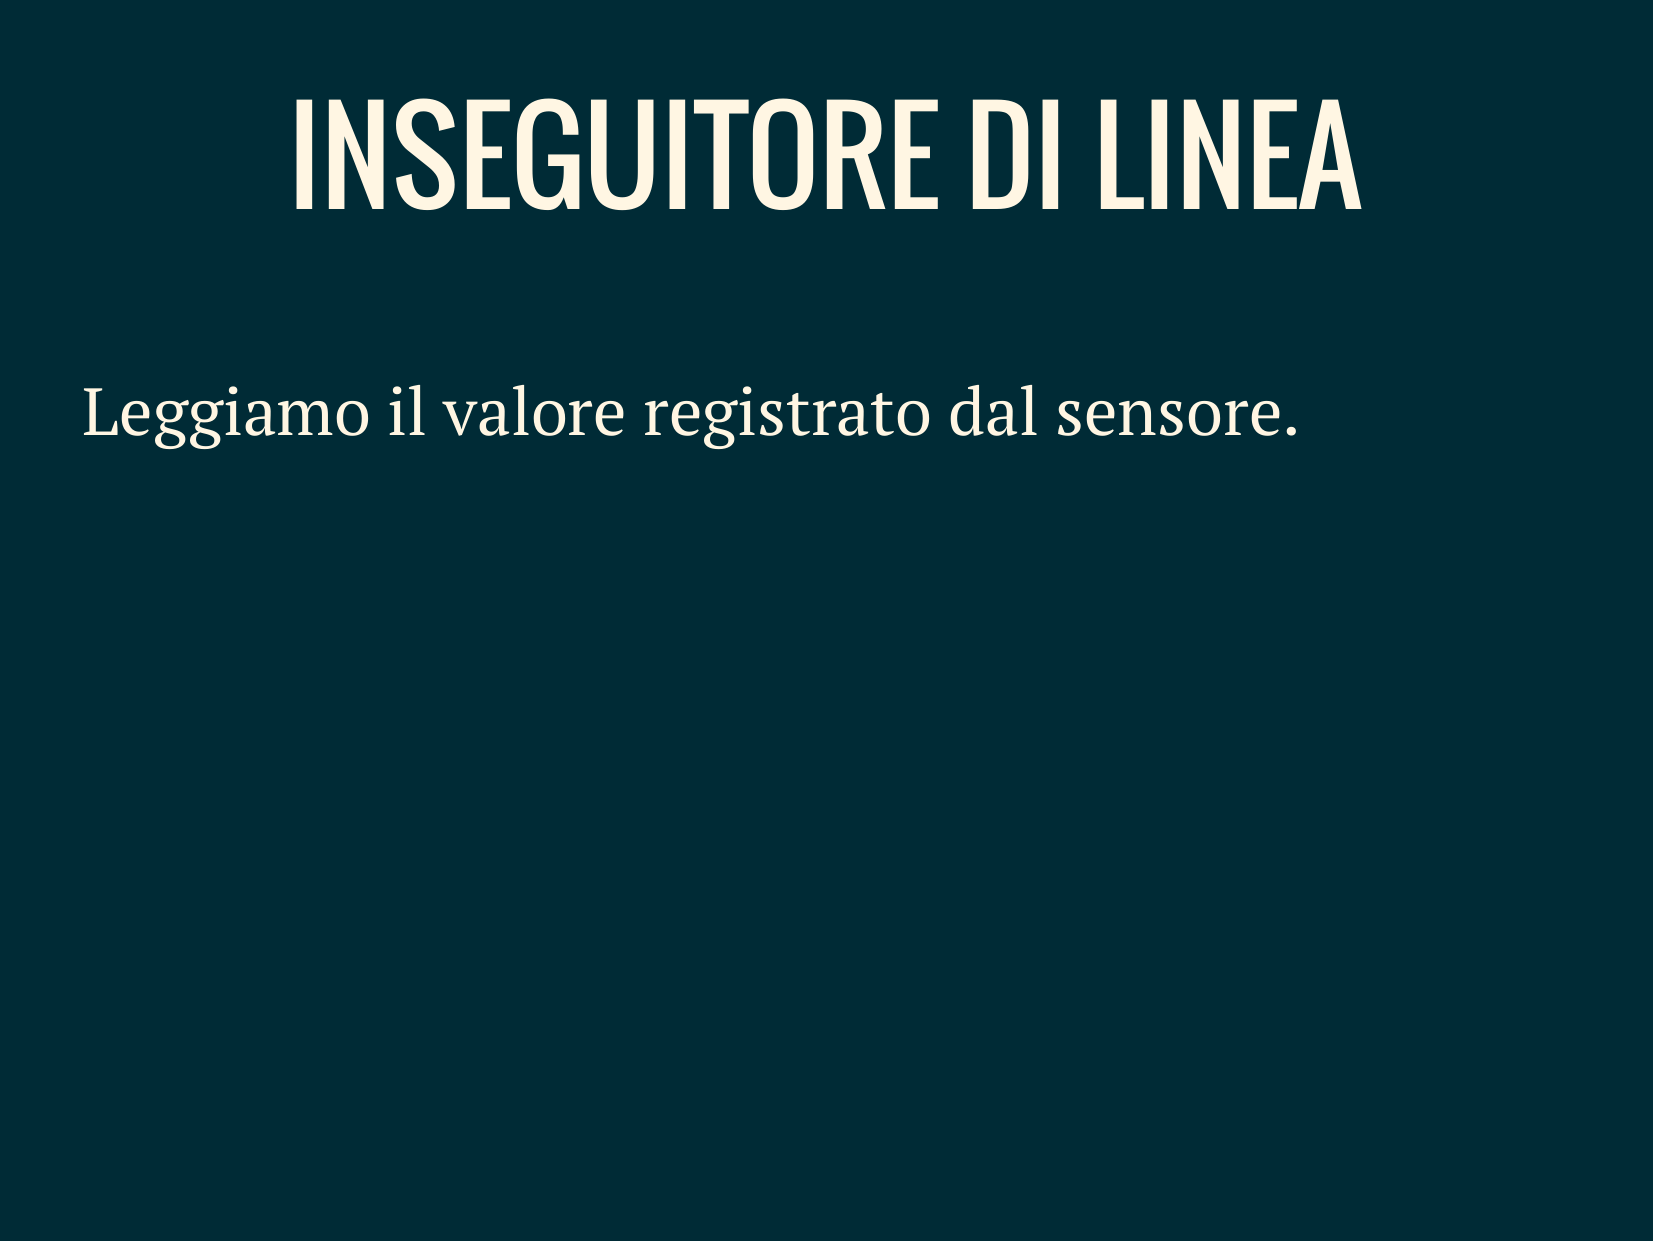

# Inseguitore di linea
Leggiamo il valore registrato dal sensore.